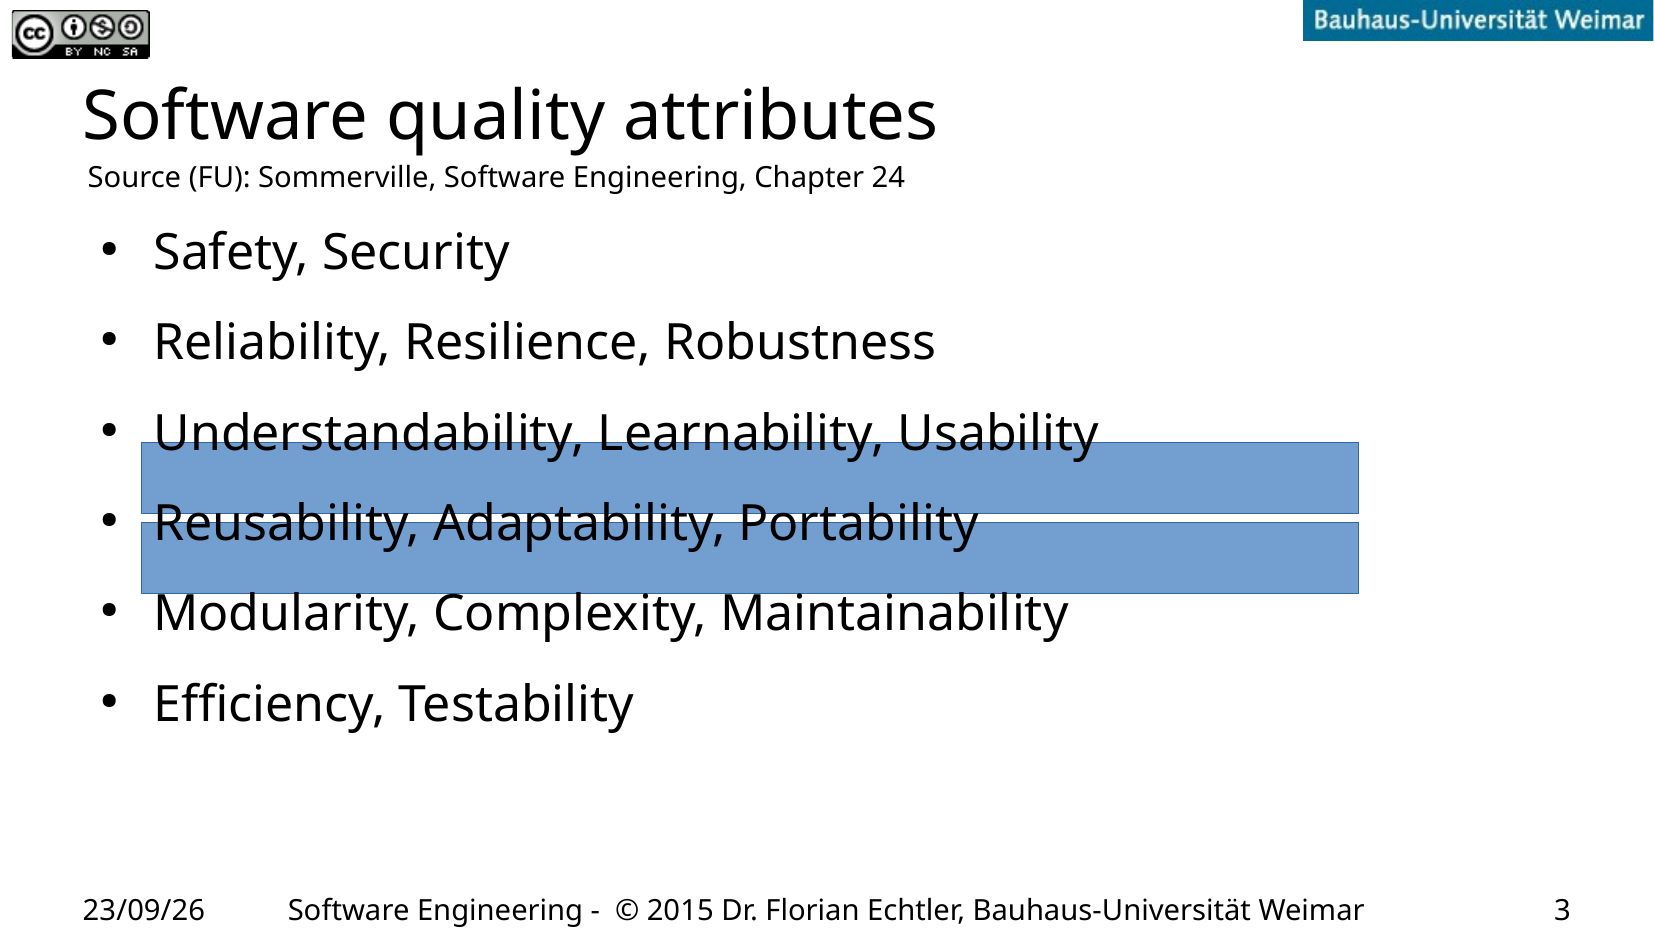

# Software quality attributes
Source (FU): Sommerville, Software Engineering, Chapter 24
Safety, Security
Reliability, Resilience, Robustness
Understandability, Learnability, Usability
Reusability, Adaptability, Portability
Modularity, Complexity, Maintainability
Efficiency, Testability
Software Engineering - © 2015 Dr. Florian Echtler, Bauhaus-Universität Weimar
3